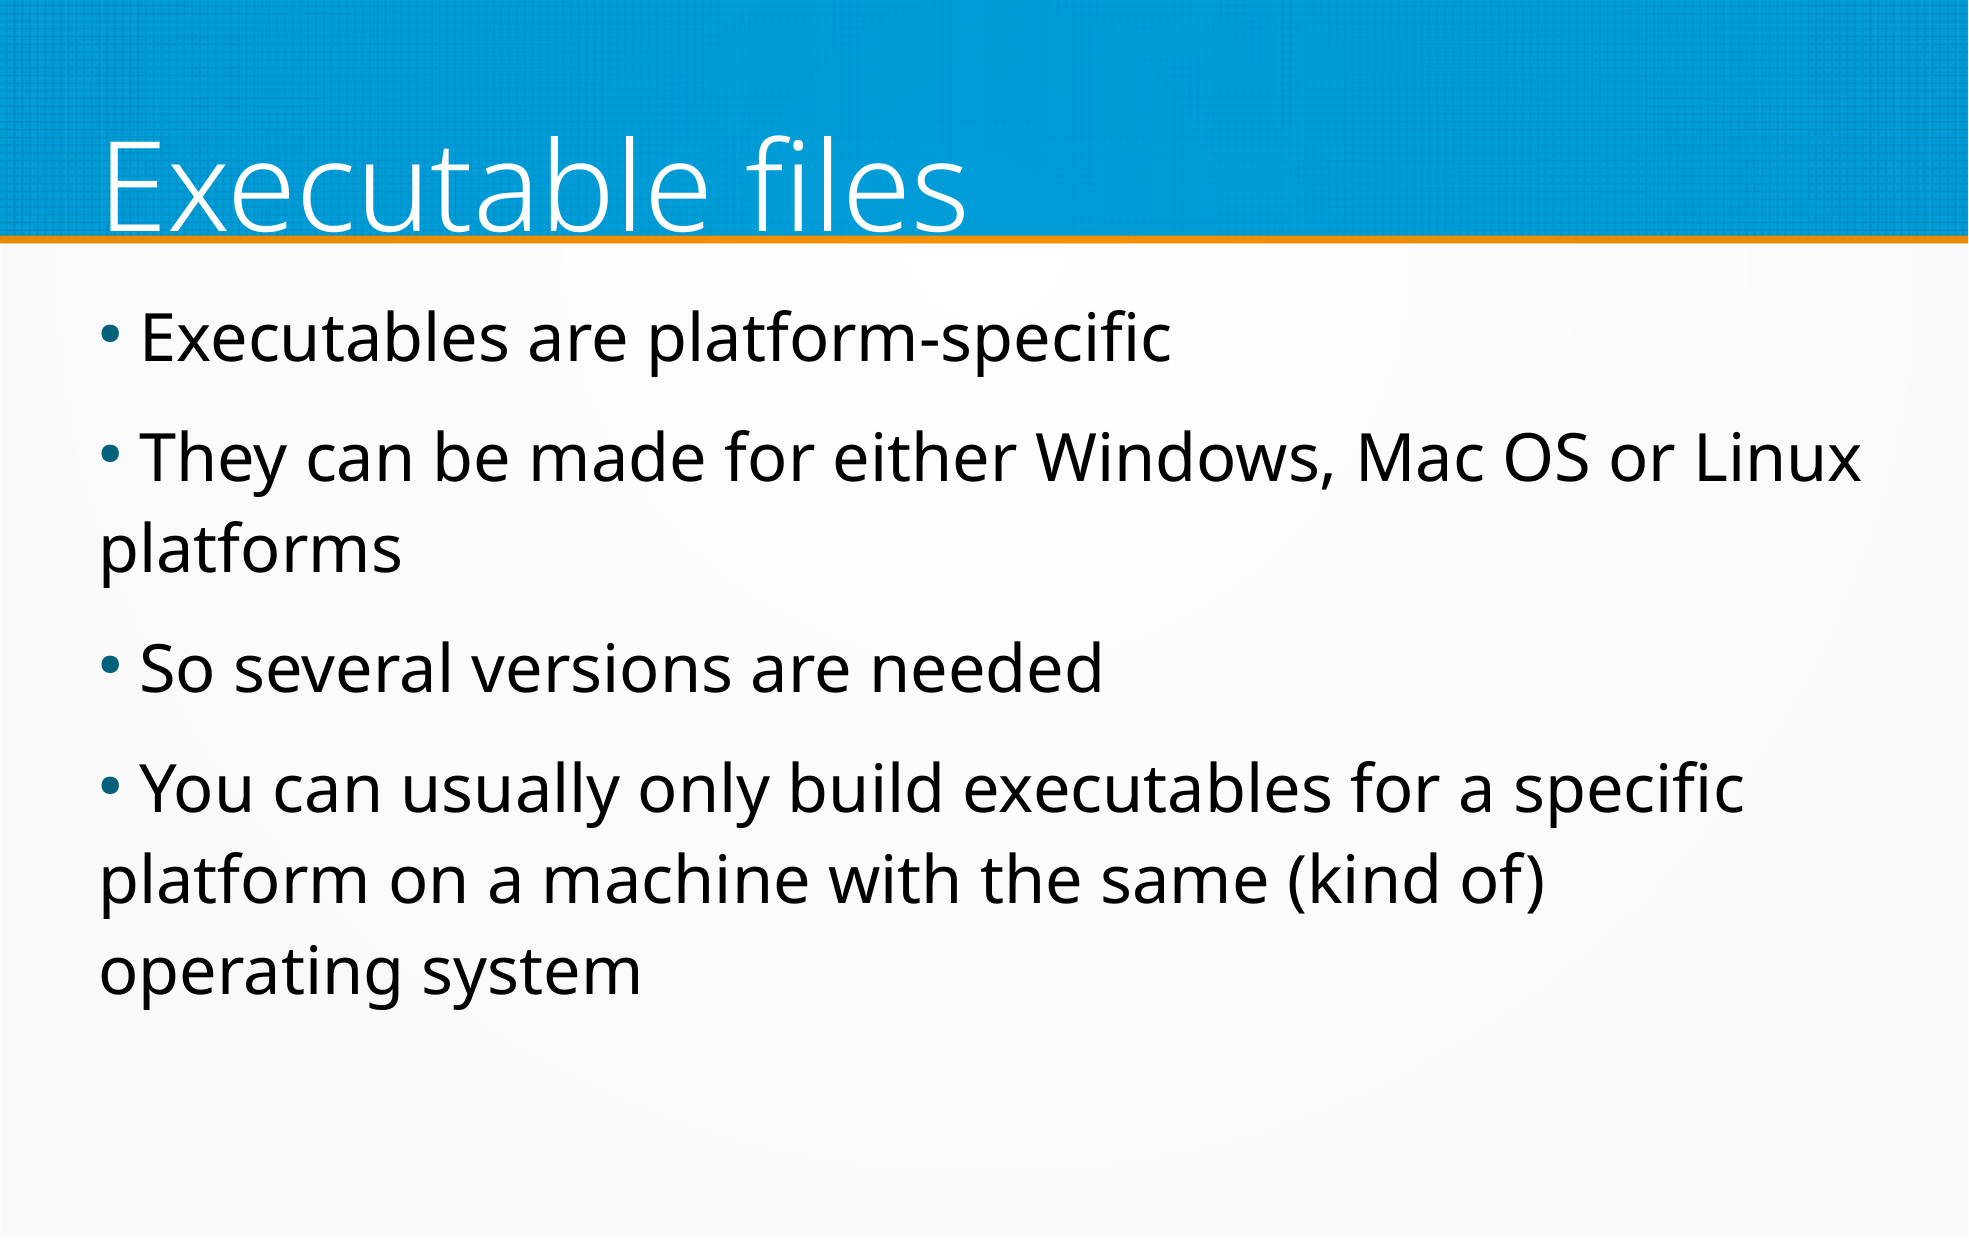

# Executable files
 Executables are platform-specific
 They can be made for either Windows, Mac OS or Linux platforms
 So several versions are needed
 You can usually only build executables for a specific platform on a machine with the same (kind of) operating system